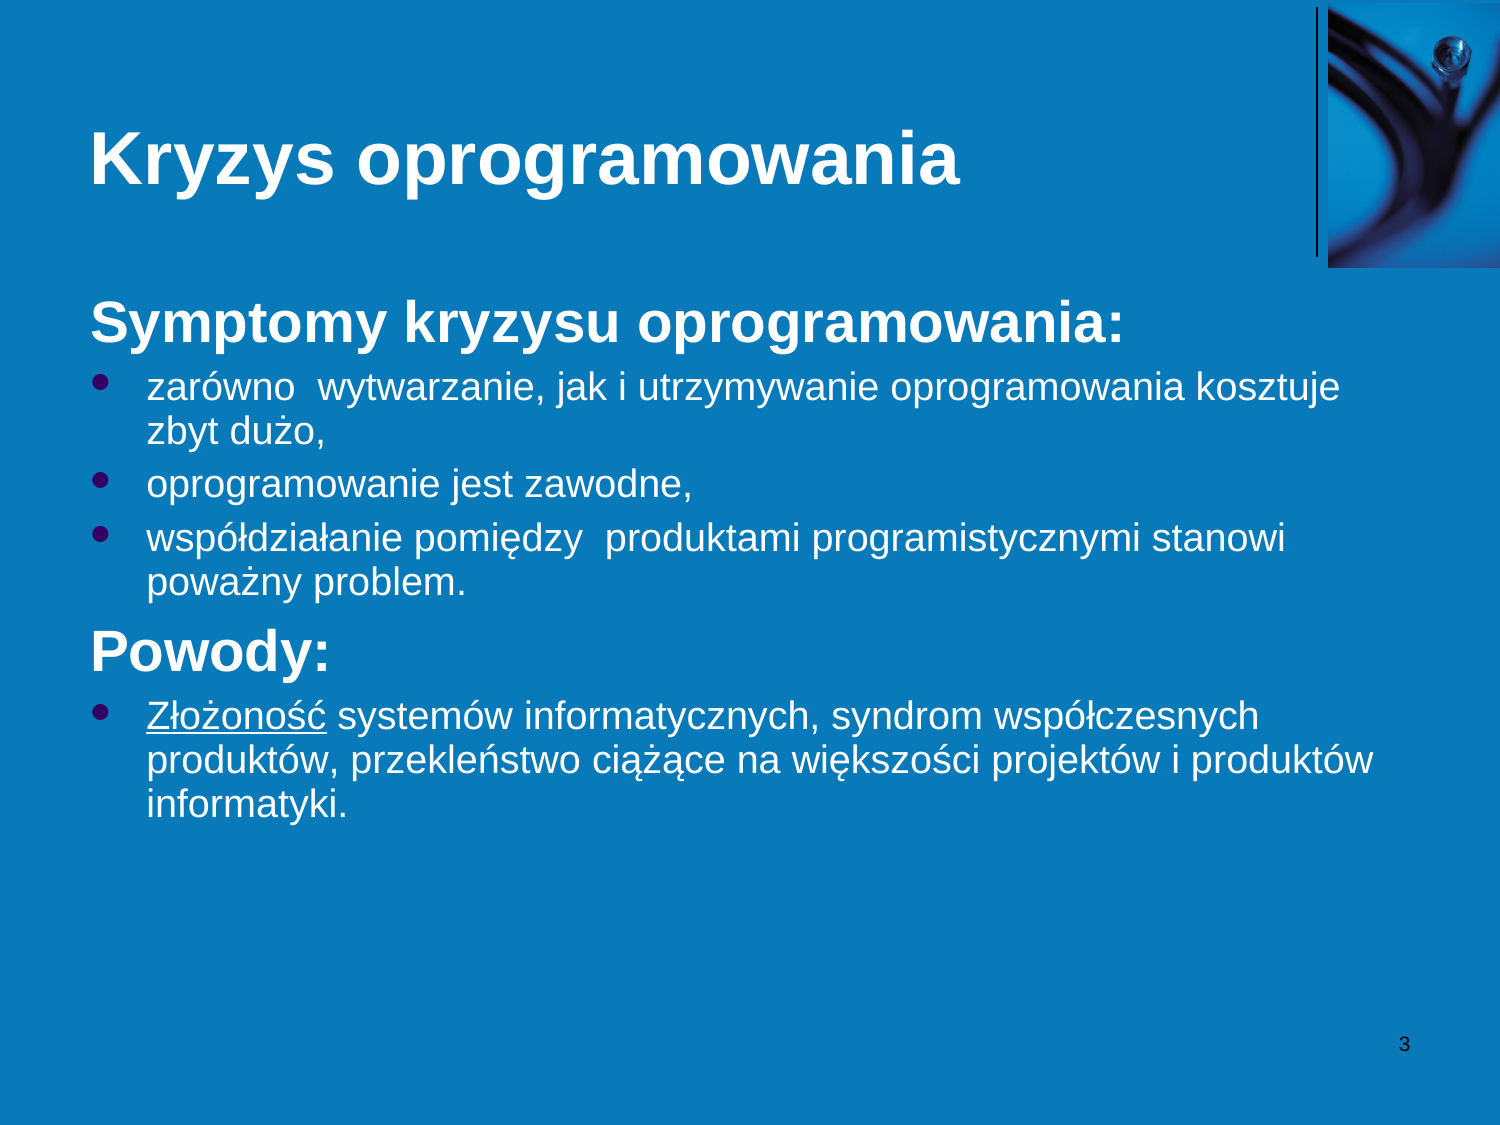

Kryzys oprogramowania
# Symptomy kryzysu oprogramowania:
zarówno wytwarzanie, jak i utrzymywanie oprogramowania kosztuje zbyt dużo,
oprogramowanie jest zawodne,
współdziałanie pomiędzy produktami programistycznymi stanowi poważny problem.
Powody:
Złożoność systemów informatycznych, syndrom współczesnych produktów, przekleństwo ciążące na większości projektów i produktów informatyki.
3